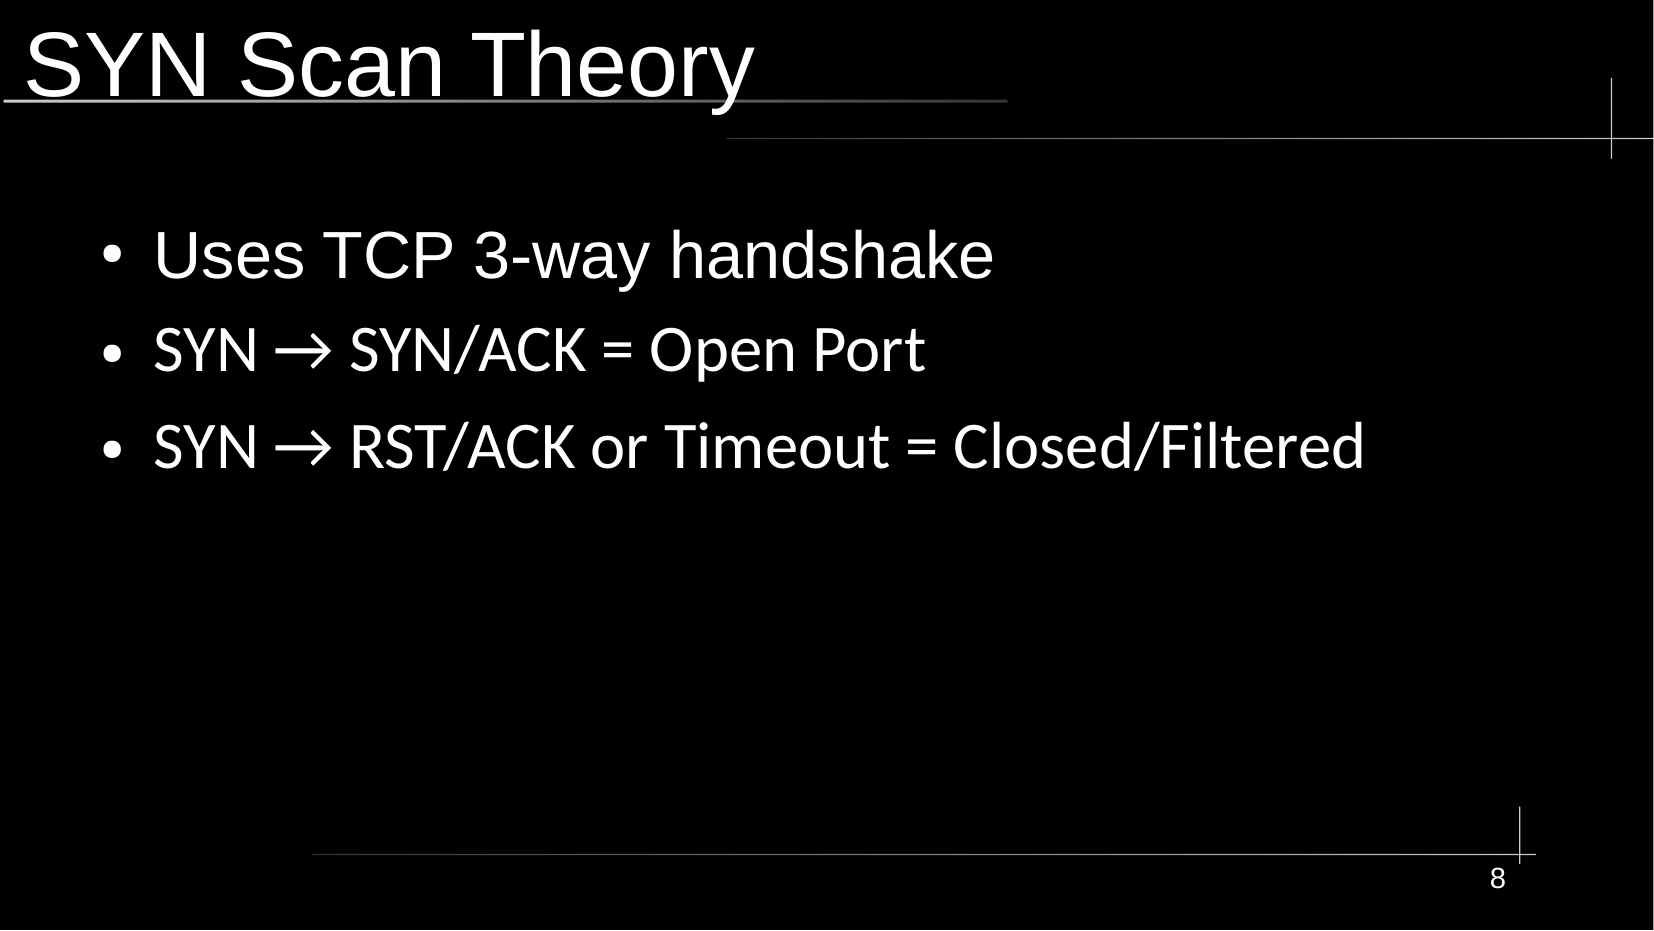

# SYN Scan Theory
Uses TCP 3-way handshake
SYN → SYN/ACK = Open Port
SYN → RST/ACK or Timeout = Closed/Filtered
8